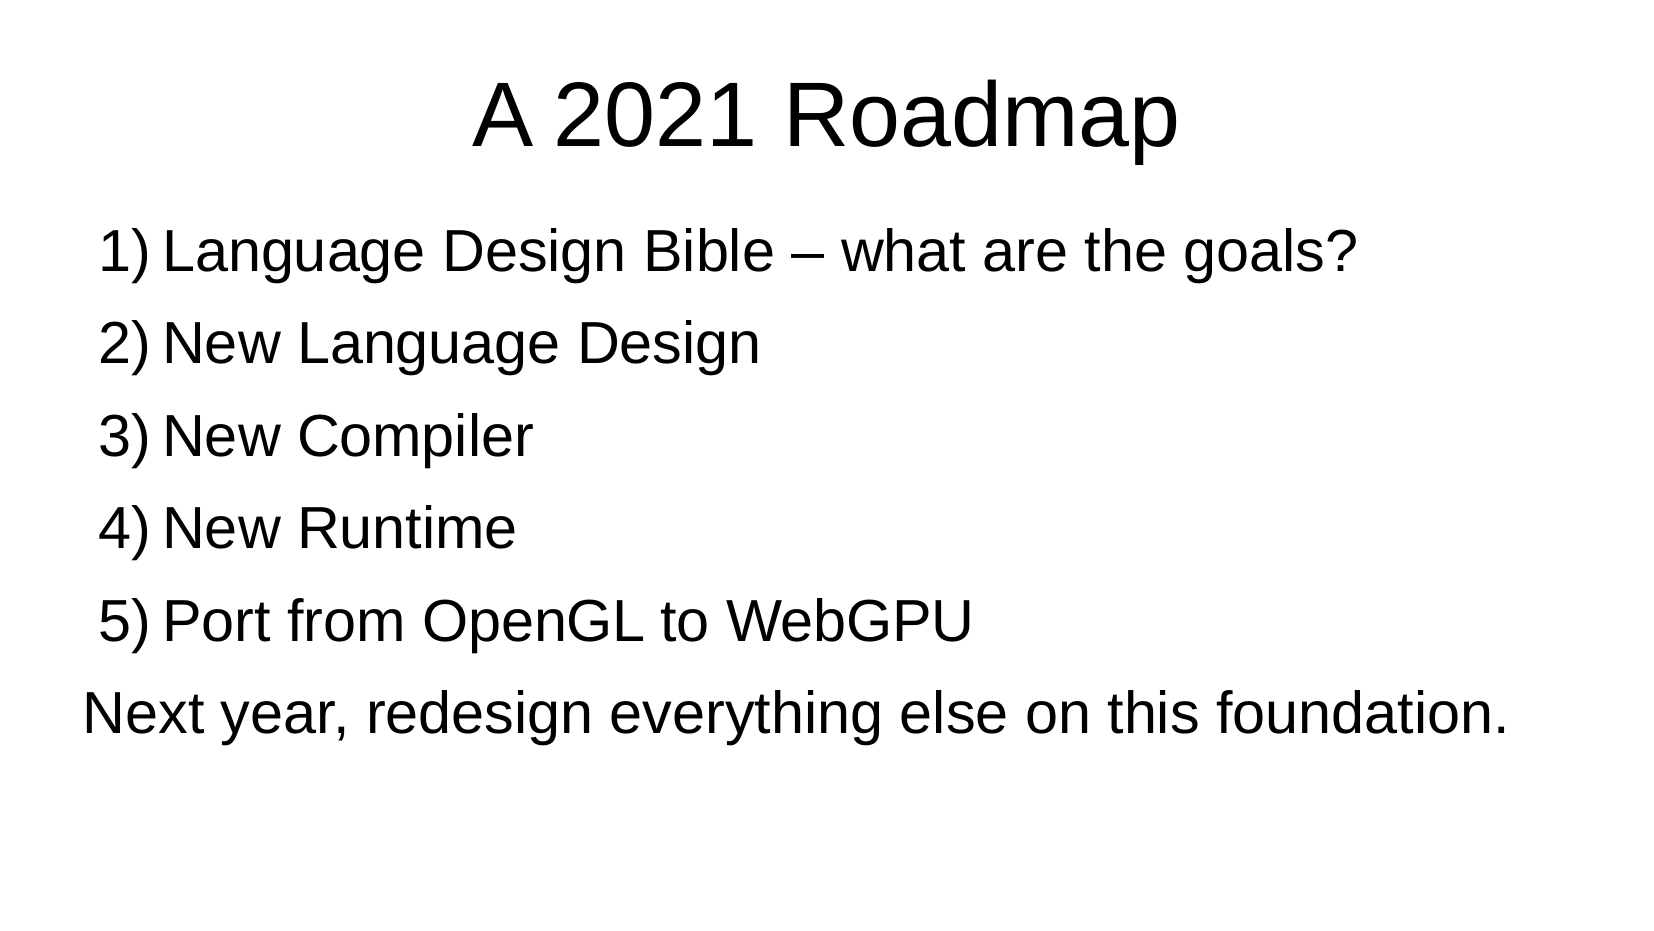

# A 2021 Roadmap
 Language Design Bible – what are the goals?
 New Language Design
 New Compiler
 New Runtime
 Port from OpenGL to WebGPU
Next year, redesign everything else on this foundation.